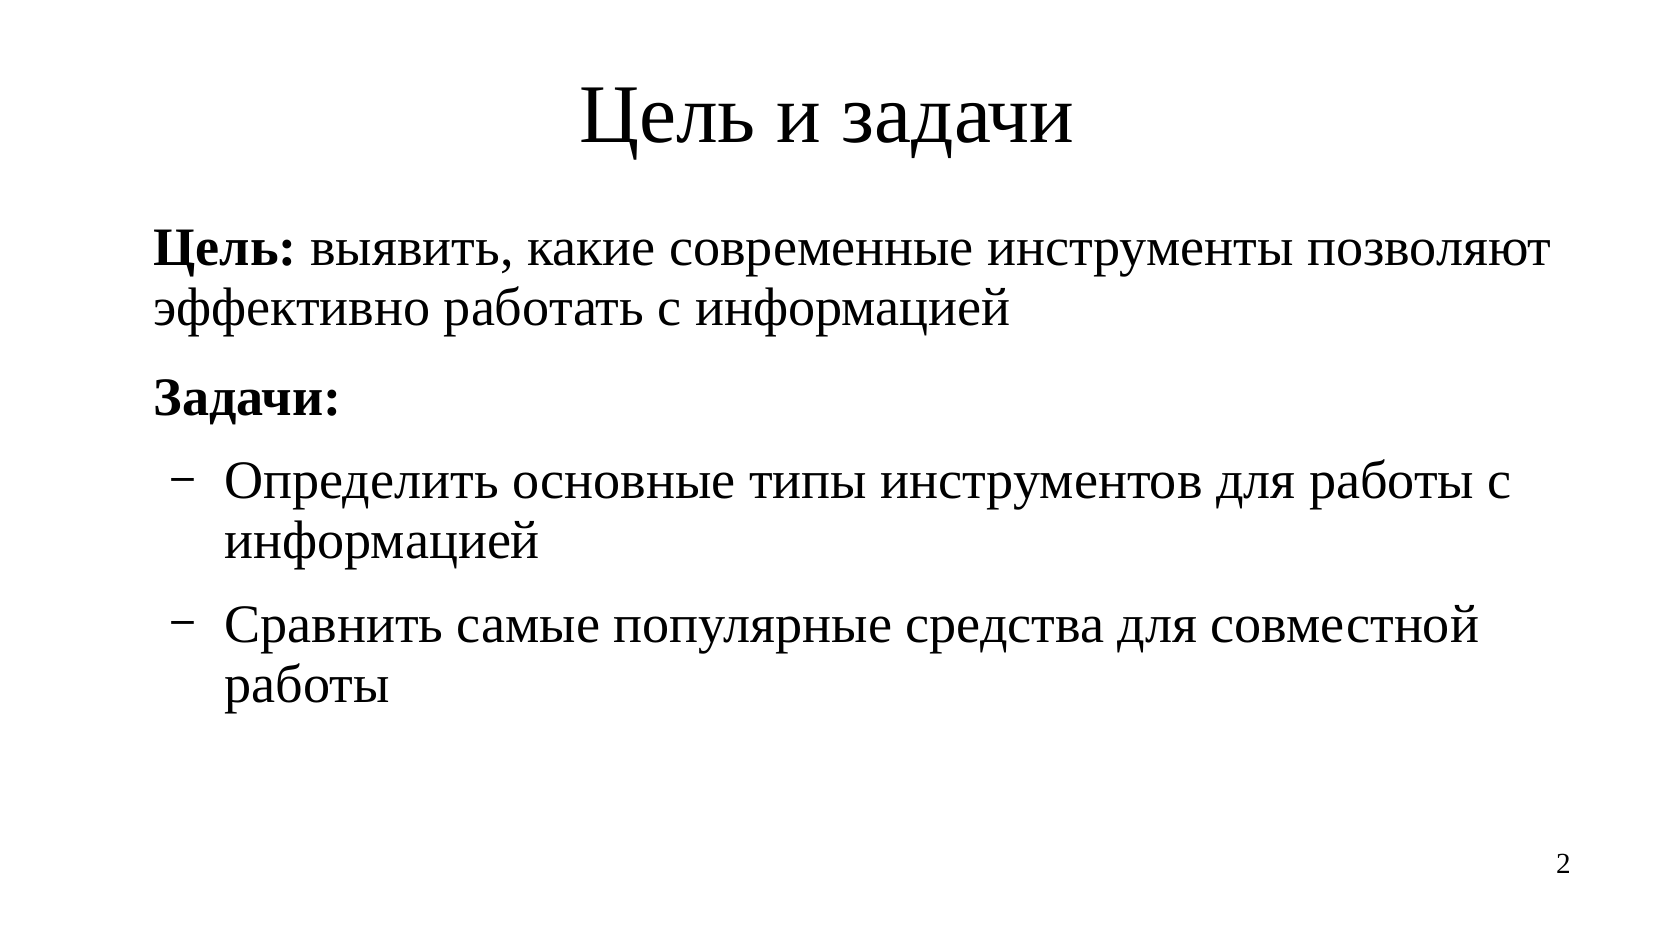

# Цель и задачи
Цель: выявить, какие современные инструменты позволяют эффективно работать с информацией
Задачи:
Определить основные типы инструментов для работы с информацией
Сравнить самые популярные средства для совместной работы
2